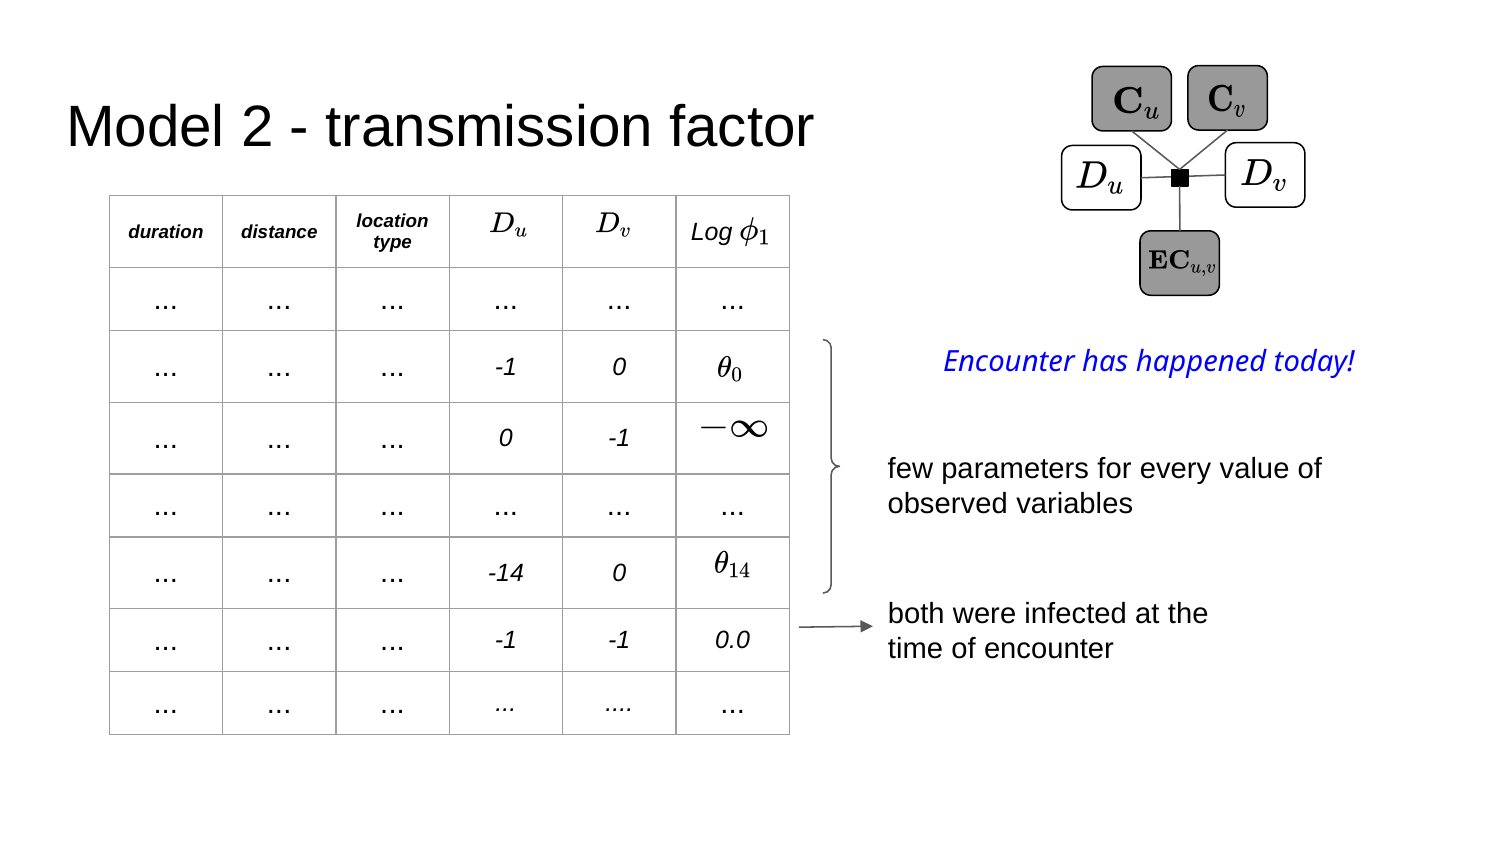

# Model 2 - transmission factor
| duration | distance | location type | | | Log |
| --- | --- | --- | --- | --- | --- |
| ... | ... | ... | ... | ... | ... |
| ... | ... | ... | -1 | 0 | |
| ... | ... | ... | 0 | -1 | |
| ... | ... | ... | ... | ... | ... |
| ... | ... | ... | -14 | 0 | |
| ... | ... | ... | -1 | -1 | 0.0 |
| ... | ... | ... | ... | .... | ... |
Encounter has happened today!
few parameters for every value of observed variables
both were infected at the time of encounter